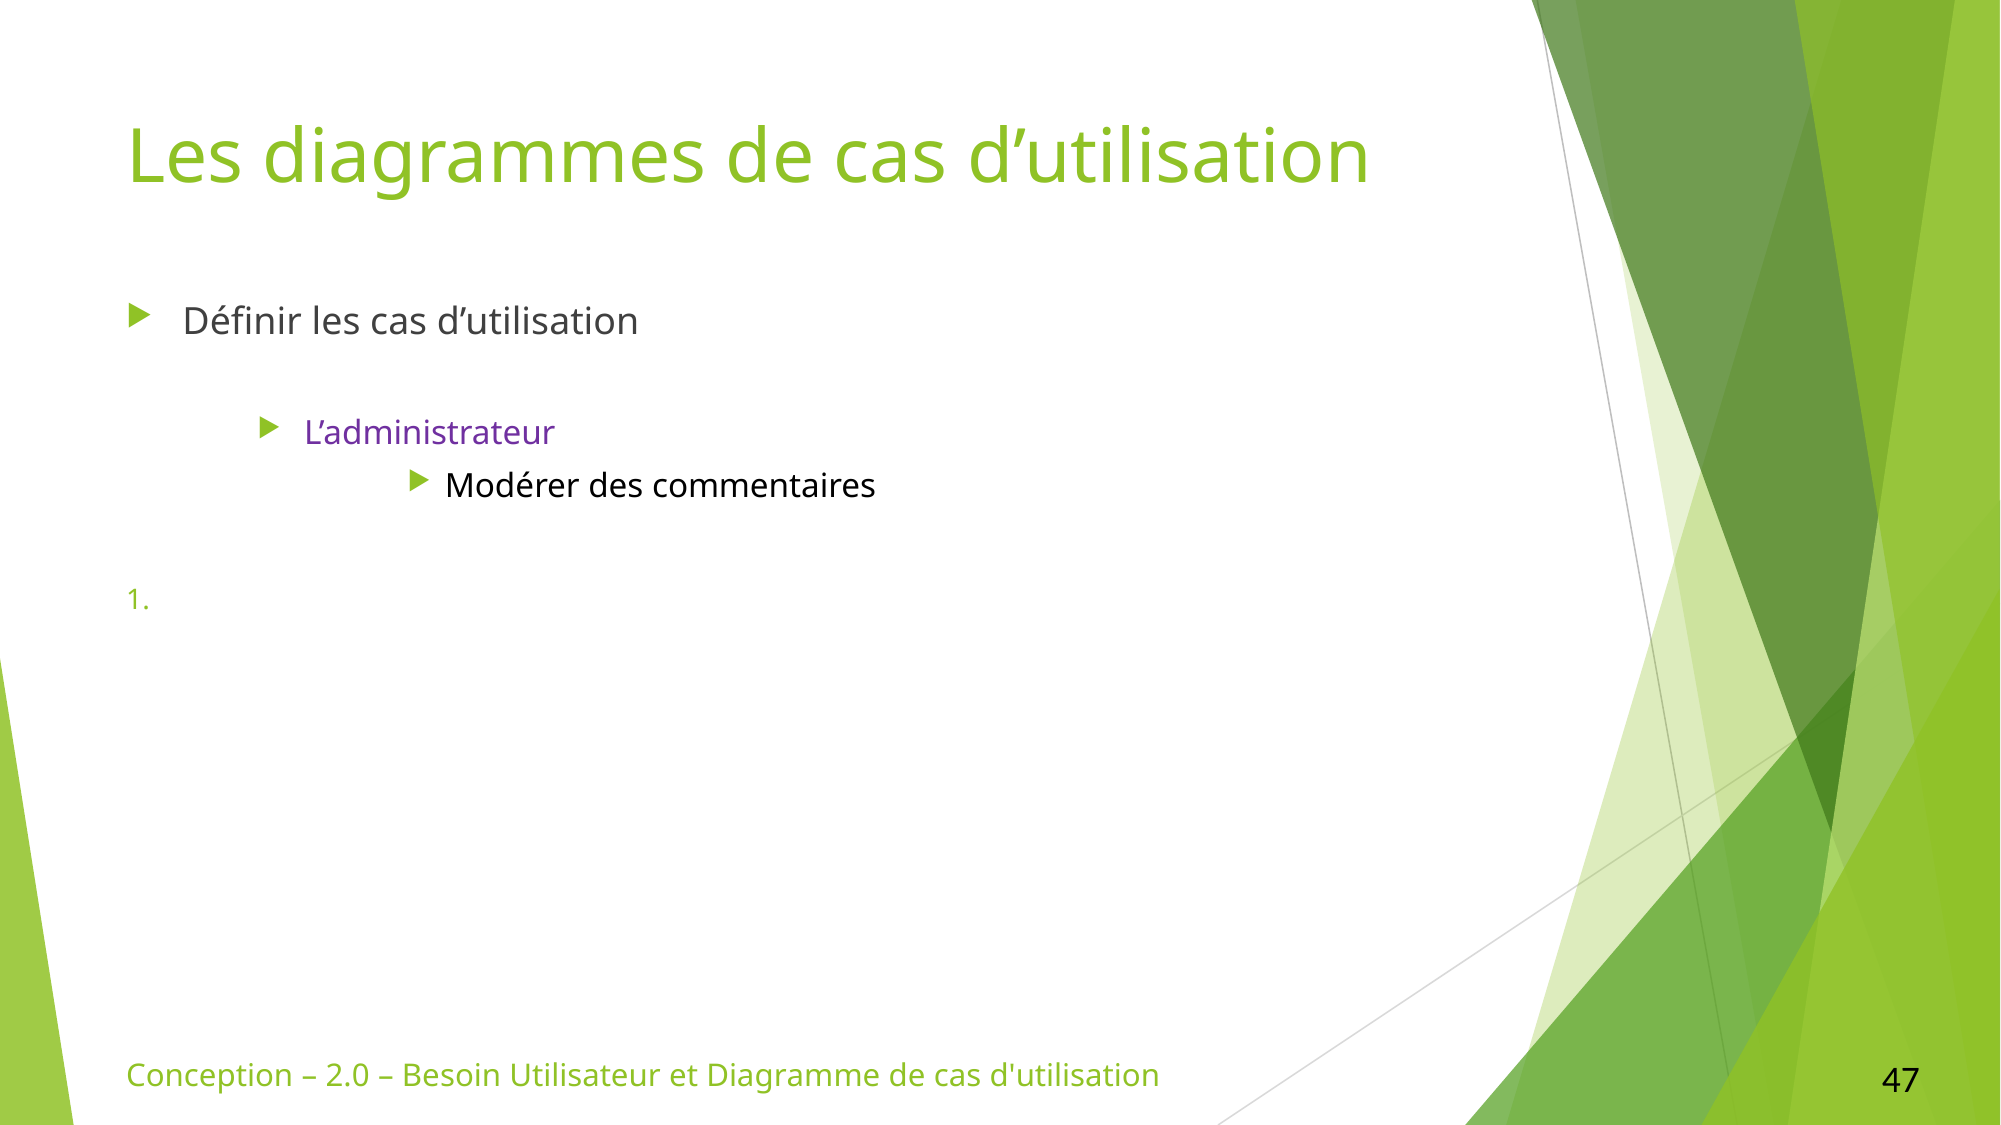

# Les diagrammes de cas d’utilisation
Définir les cas d’utilisation
L’administrateur
Modérer des commentaires
Conception – 2.0 – Besoin Utilisateur et Diagramme de cas d'utilisation